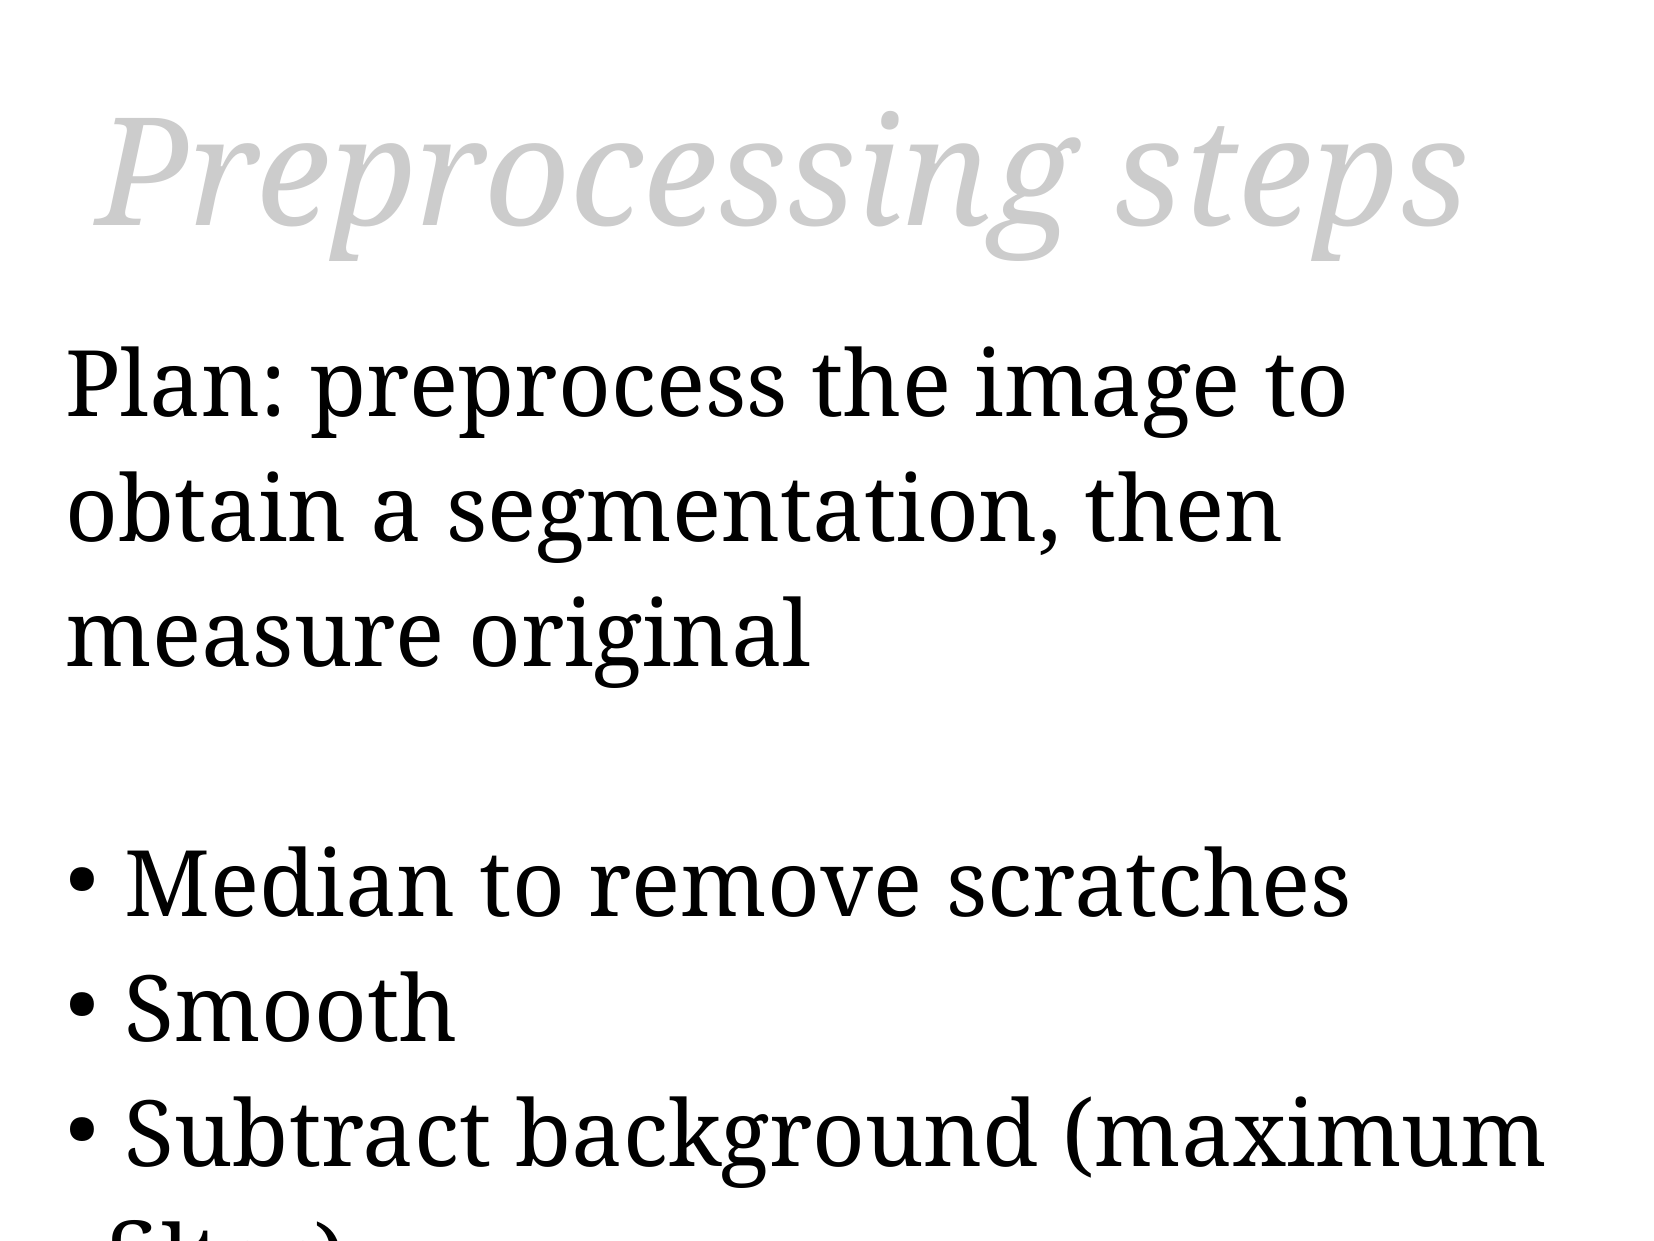

Preprocessing steps
Plan: preprocess the image to obtain a segmentation, then measure original
 Median to remove scratches
 Smooth
 Subtract background (maximum filter)